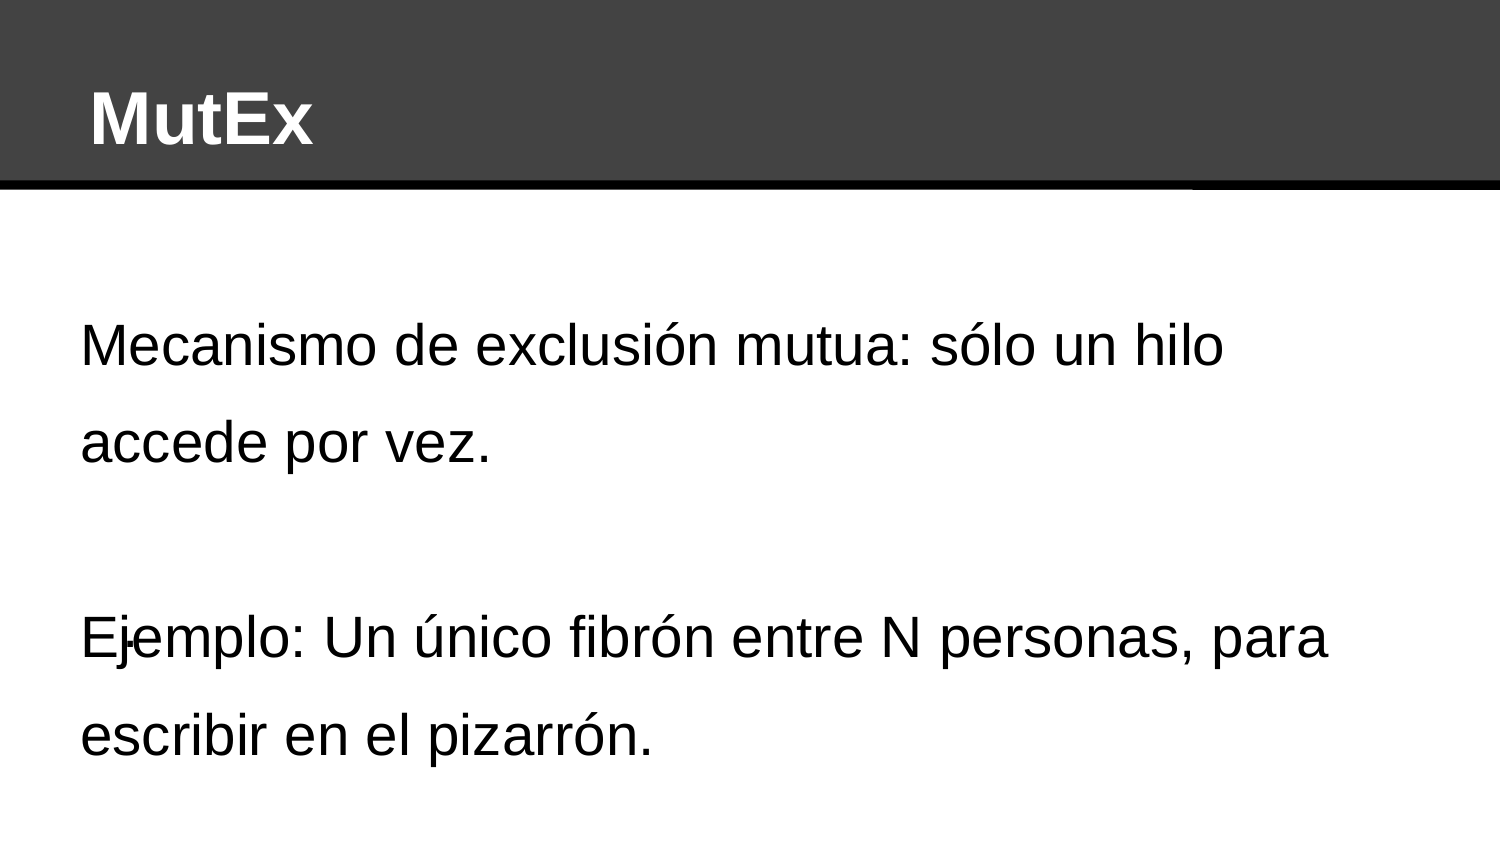

MutEx
Mecanismo de exclusión mutua: sólo un hilo accede por vez.
Ejemplo: Un único fibrón entre N personas, para escribir en el pizarrón.
.